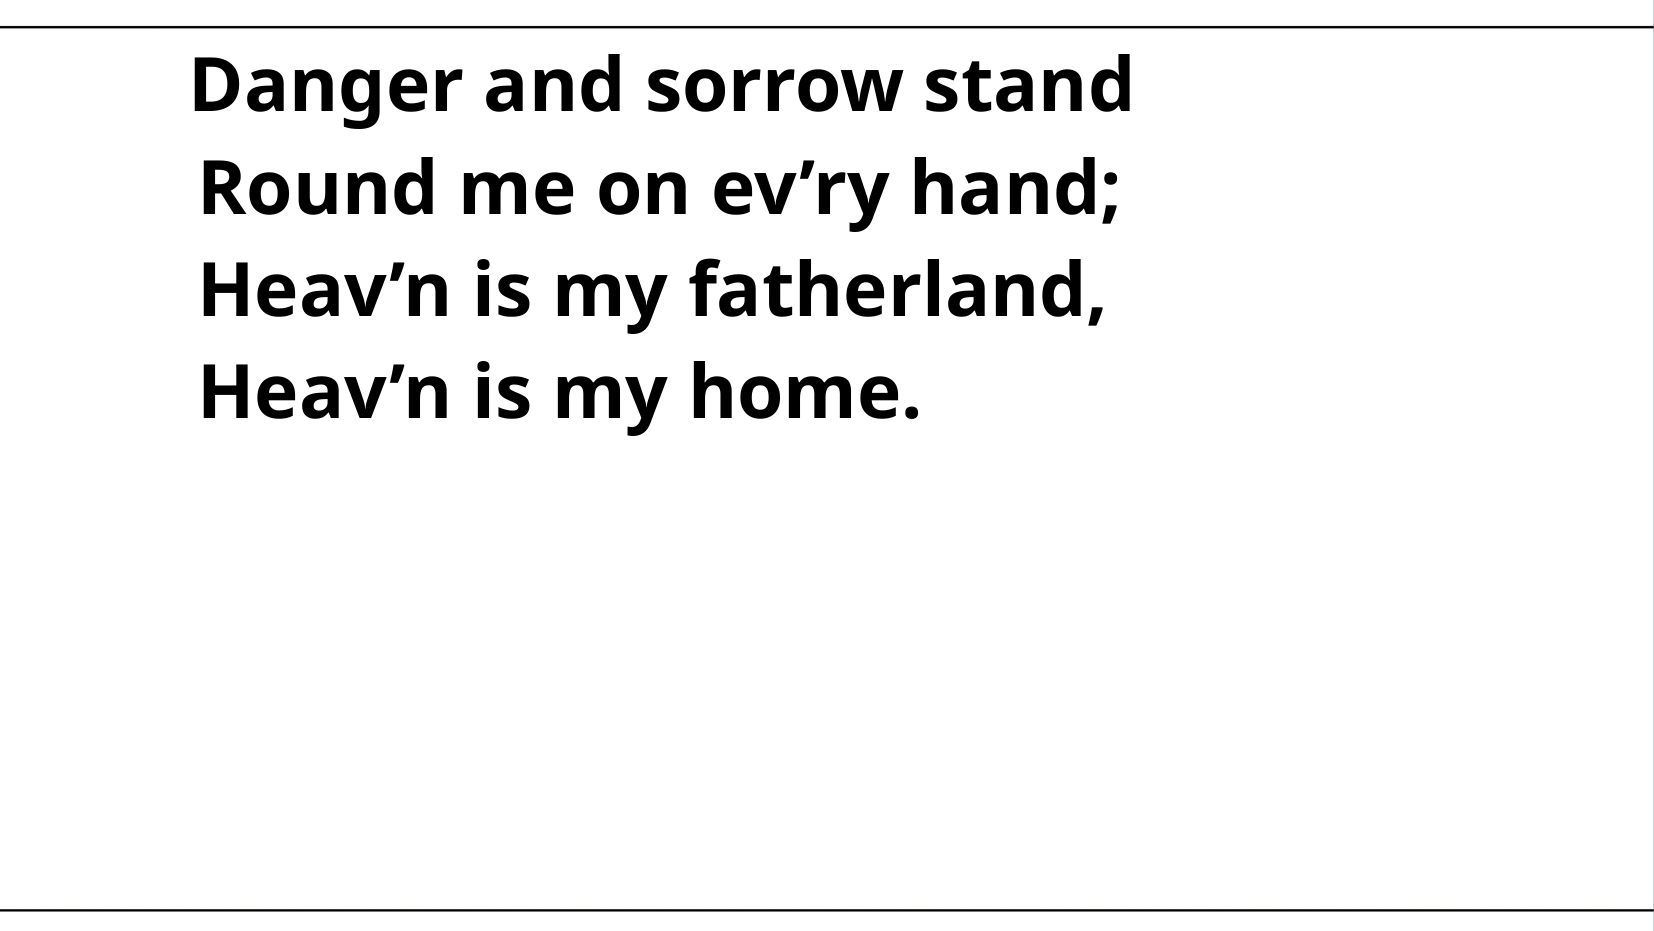

Danger and sorrow stand
 Round me on ev’ry hand;
 Heav’n is my fatherland,
 Heav’n is my home.